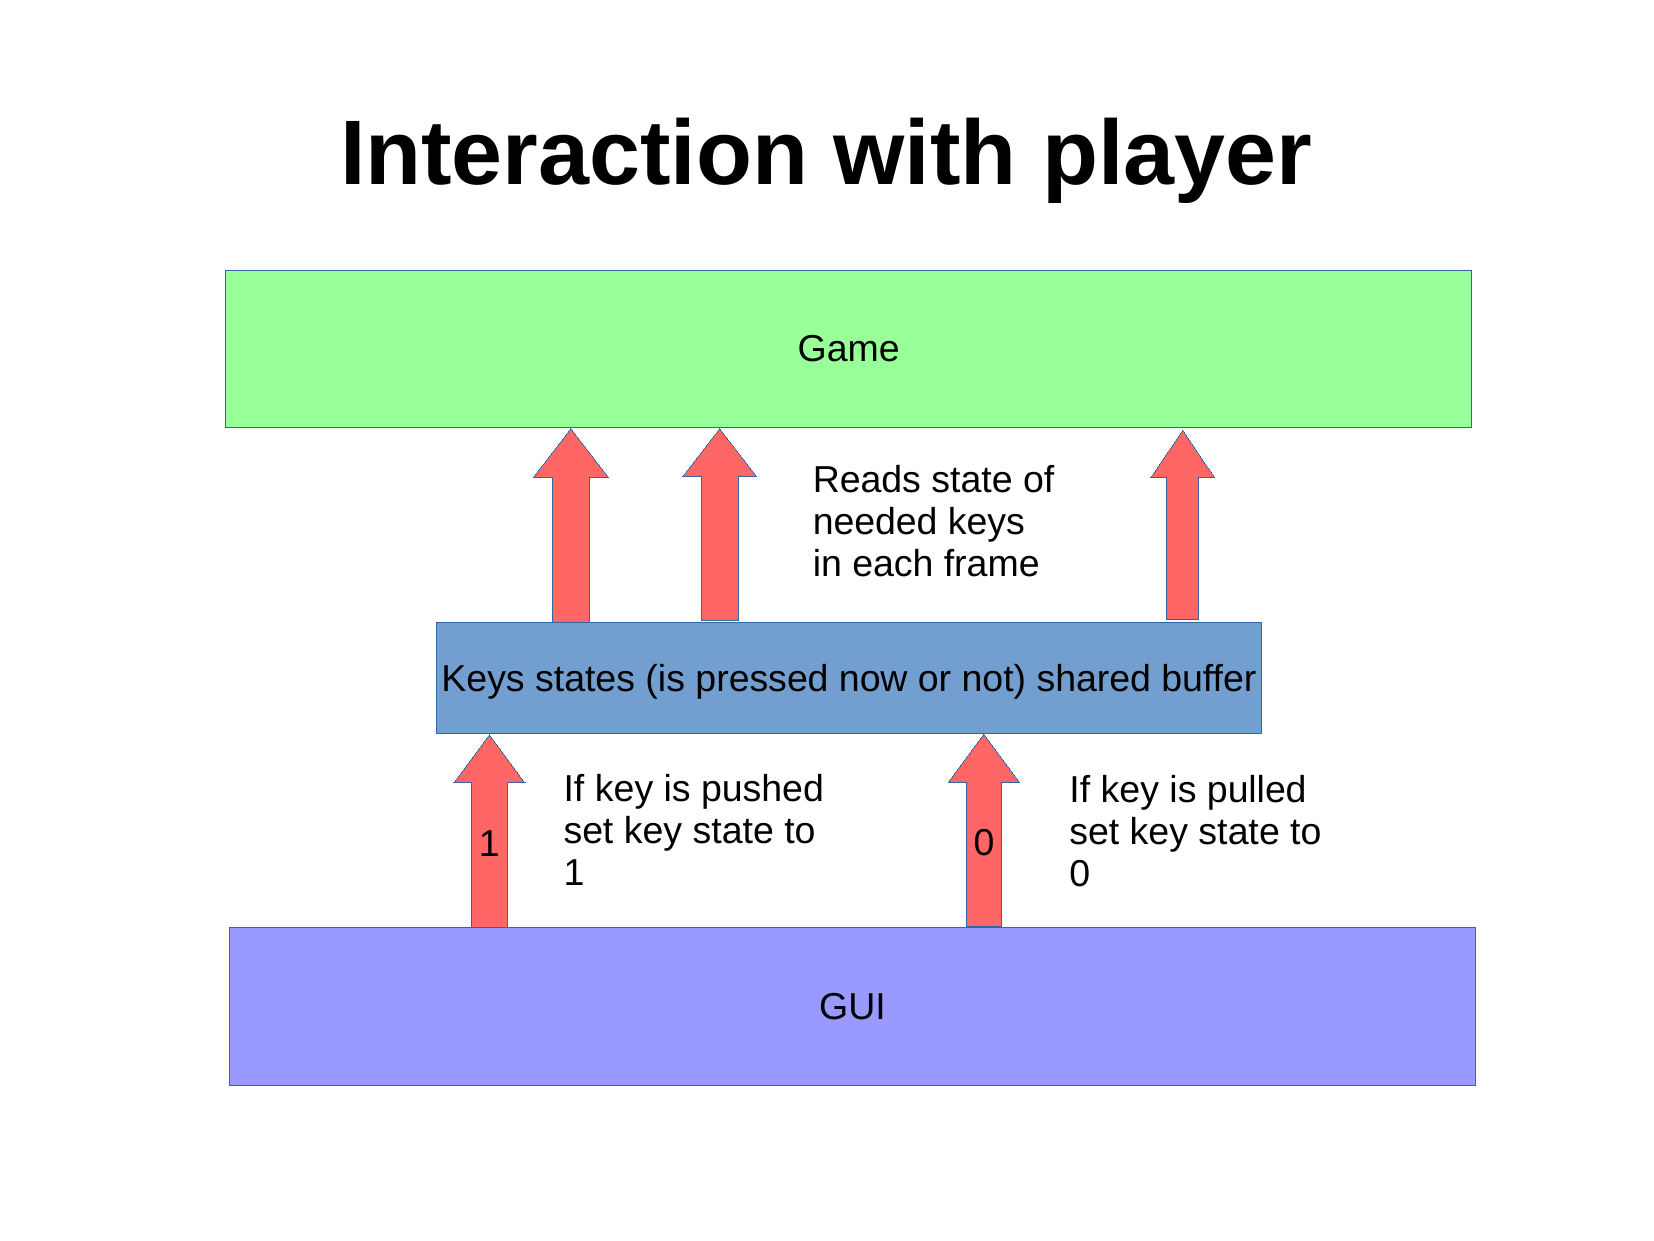

# Interaction with player
Game
Reads state of needed keys in each frame
Keys states (is pressed now or not) shared buffer
0
1
If key is pushed set key state to 1
If key is pulled set key state to 0
GUI